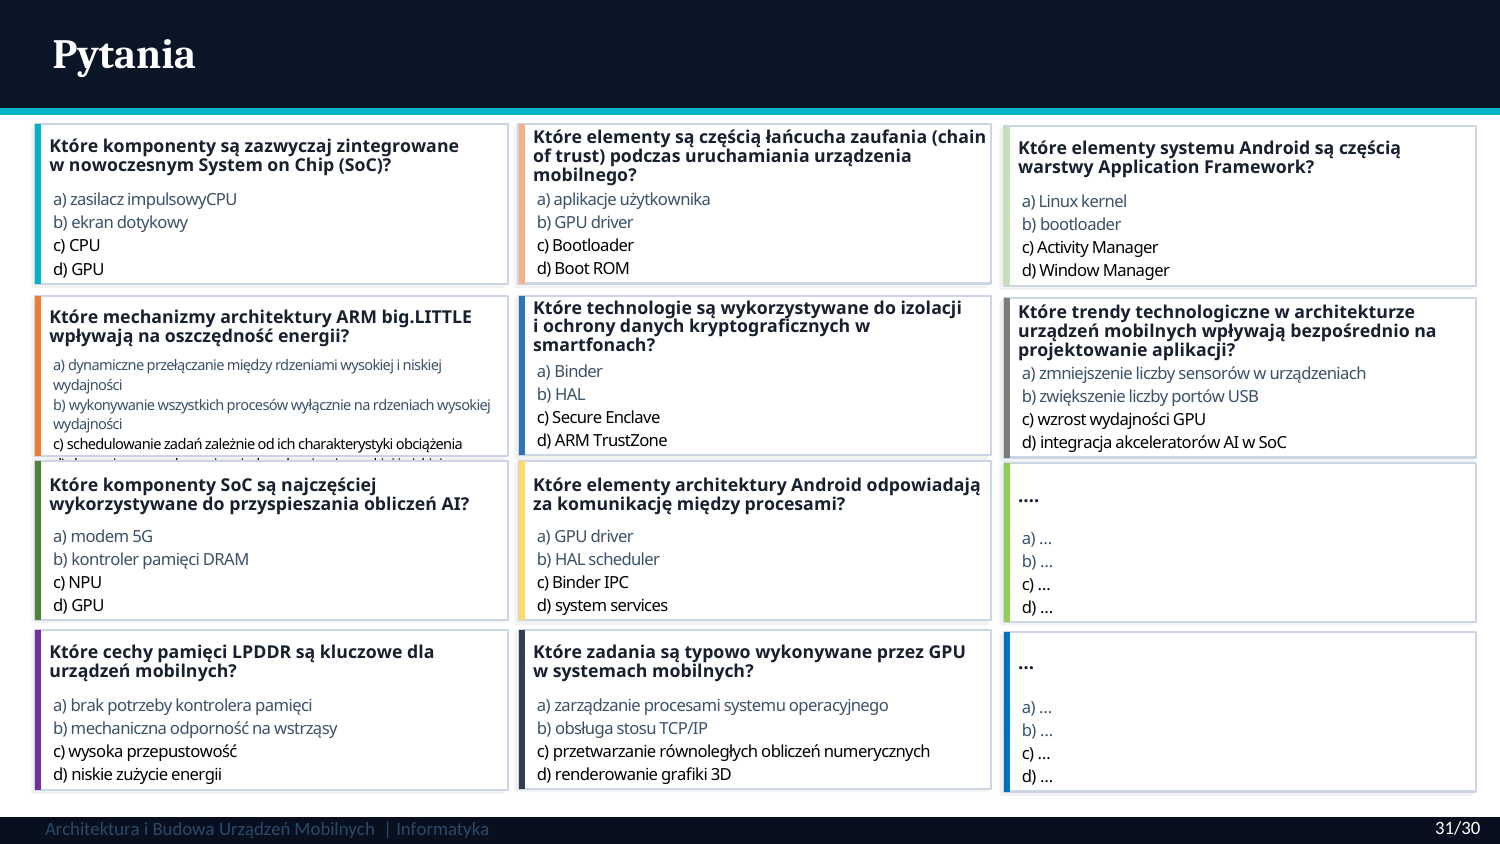

Pytania
Które elementy są częścią łańcucha zaufania (chain of trust) podczas uruchamiania urządzenia mobilnego?
a) aplikacje użytkownika
b) GPU driver
c) Bootloader
d) Boot ROM
Które komponenty są zazwyczaj zintegrowane
w nowoczesnym System on Chip (SoC)?
a) zasilacz impulsowyCPU
b) ekran dotykowy
c) CPU
d) GPU
Które elementy systemu Android są częścią
warstwy Application Framework?
a) Linux kernel
b) bootloader
c) Activity Manager
d) Window Manager
Które technologie są wykorzystywane do izolacji
i ochrony danych kryptograficznych w smartfonach?
a) Binder
b) HAL
c) Secure Enclave
d) ARM TrustZone
Które mechanizmy architektury ARM big.LITTLE wpływają na oszczędność energii?
a) dynamiczne przełączanie między rdzeniami wysokiej i niskiej wydajności
b) wykonywanie wszystkich procesów wyłącznie na rdzeniach wysokiej wydajności
c) schedulowanie zadań zależnie od ich charakterystyki obciążenia
d) dynamiczne przełączanie między rdzeniami wysokiej i niskiej wydajności
Które trendy technologiczne w architekturze urządzeń mobilnych wpływają bezpośrednio na projektowanie aplikacji?
a) zmniejszenie liczby sensorów w urządzeniach
b) zwiększenie liczby portów USB
c) wzrost wydajności GPU
d) integracja akceleratorów AI w SoC
Które elementy architektury Android odpowiadają za komunikację między procesami?
a) GPU driver
b) HAL scheduler
c) Binder IPC
d) system services
Które komponenty SoC są najczęściej wykorzystywane do przyspieszania obliczeń AI?
a) modem 5G
b) kontroler pamięci DRAM
c) NPU
d) GPU
.…
a) …
b) …
c) …
d) …
Które zadania są typowo wykonywane przez GPU
w systemach mobilnych?
a) zarządzanie procesami systemu operacyjnego
b) obsługa stosu TCP/IP
c) przetwarzanie równoległych obliczeń numerycznych
d) renderowanie grafiki 3D
Które cechy pamięci LPDDR są kluczowe dla urządzeń mobilnych?
a) brak potrzeby kontrolera pamięci
b) mechaniczna odporność na wstrząsy
c) wysoka przepustowość
d) niskie zużycie energii
…
a) …
b) …
c) …
d) …
Architektura i Budowa Urządzeń Mobilnych | Informatyka